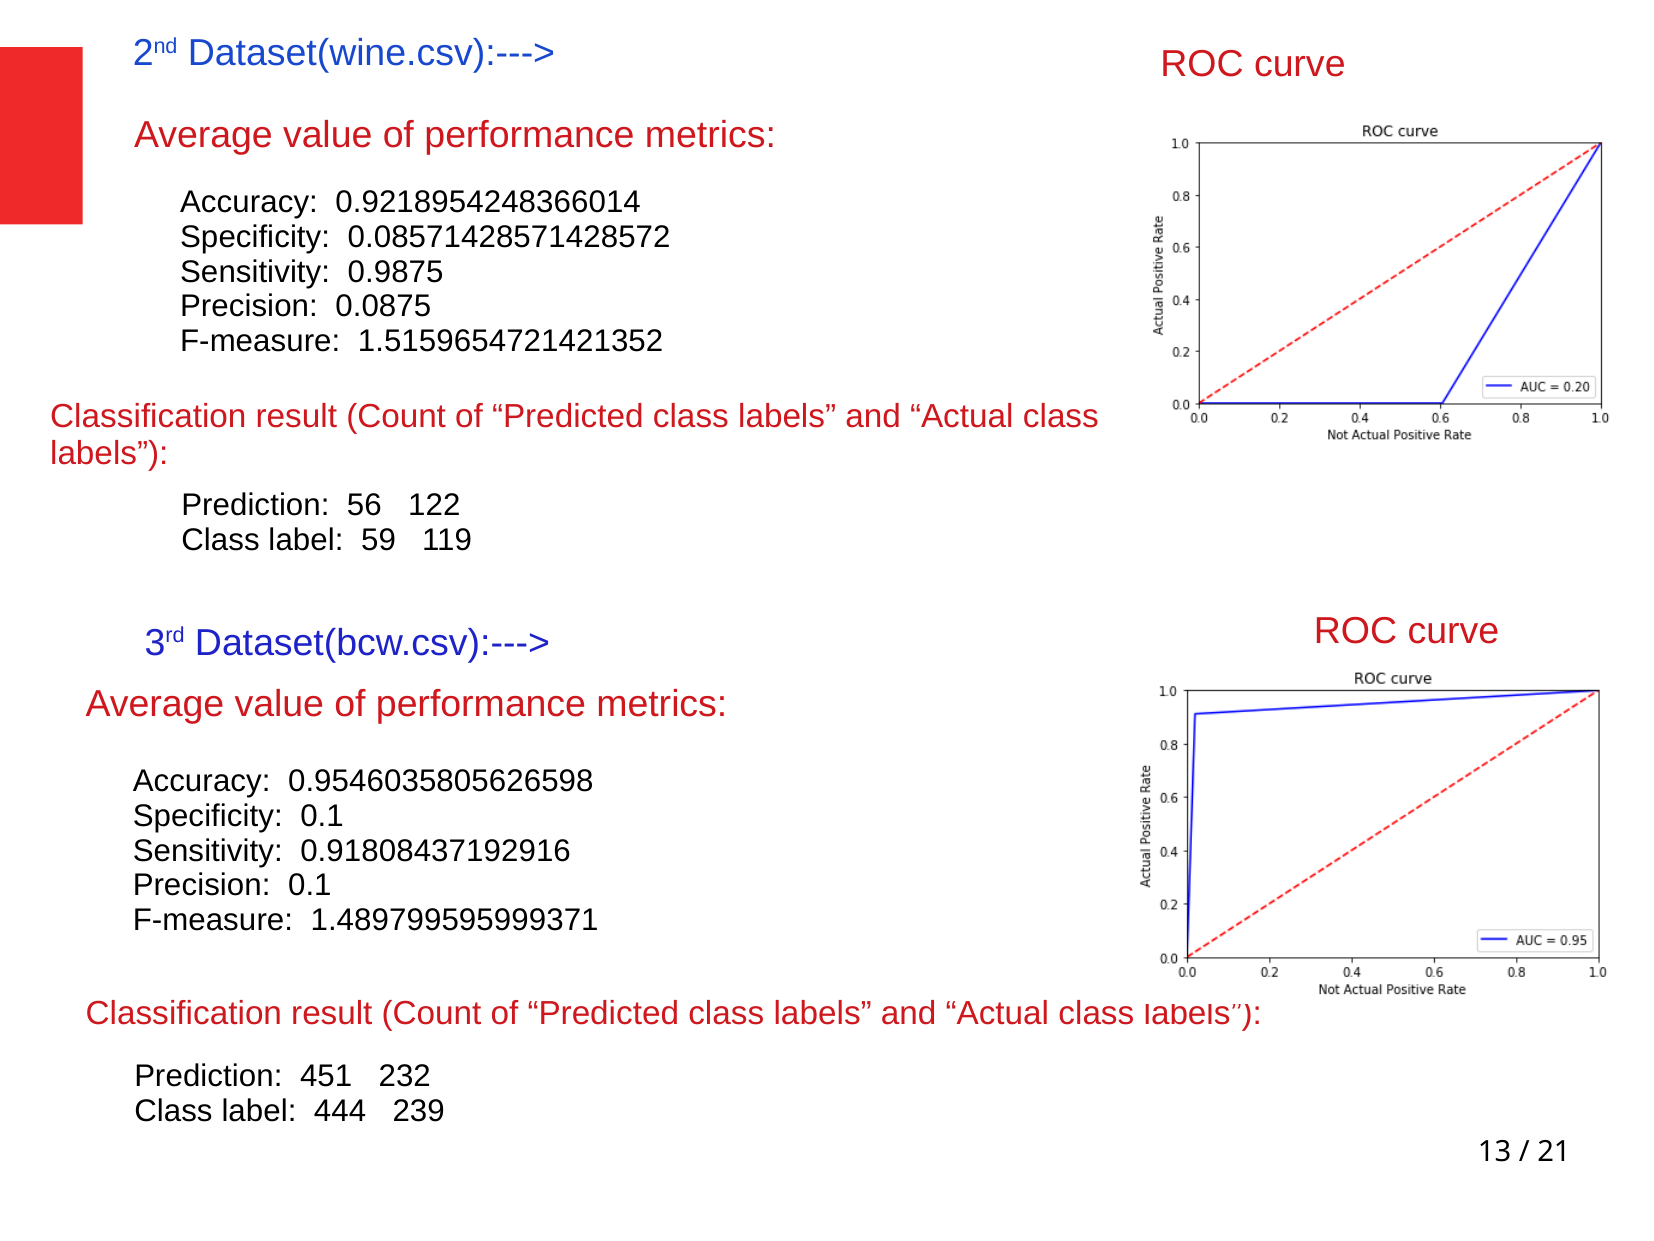

2nd Dataset(wine.csv):--->
ROC curve
Average value of performance metrics:
Accuracy: 0.9218954248366014
Specificity: 0.08571428571428572
Sensitivity: 0.9875
Precision: 0.0875
F-measure: 1.5159654721421352
Classification result (Count of “Predicted class labels” and “Actual class labels”):
Prediction: 56 122
Class label: 59 119
ROC curve
3rd Dataset(bcw.csv):--->
Average value of performance metrics:
Accuracy: 0.9546035805626598
Specificity: 0.1
Sensitivity: 0.91808437192916
Precision: 0.1
F-measure: 1.489799595999371
Classification result (Count of “Predicted class labels” and “Actual class labels”):
Prediction: 451 232
Class label: 444 239
13